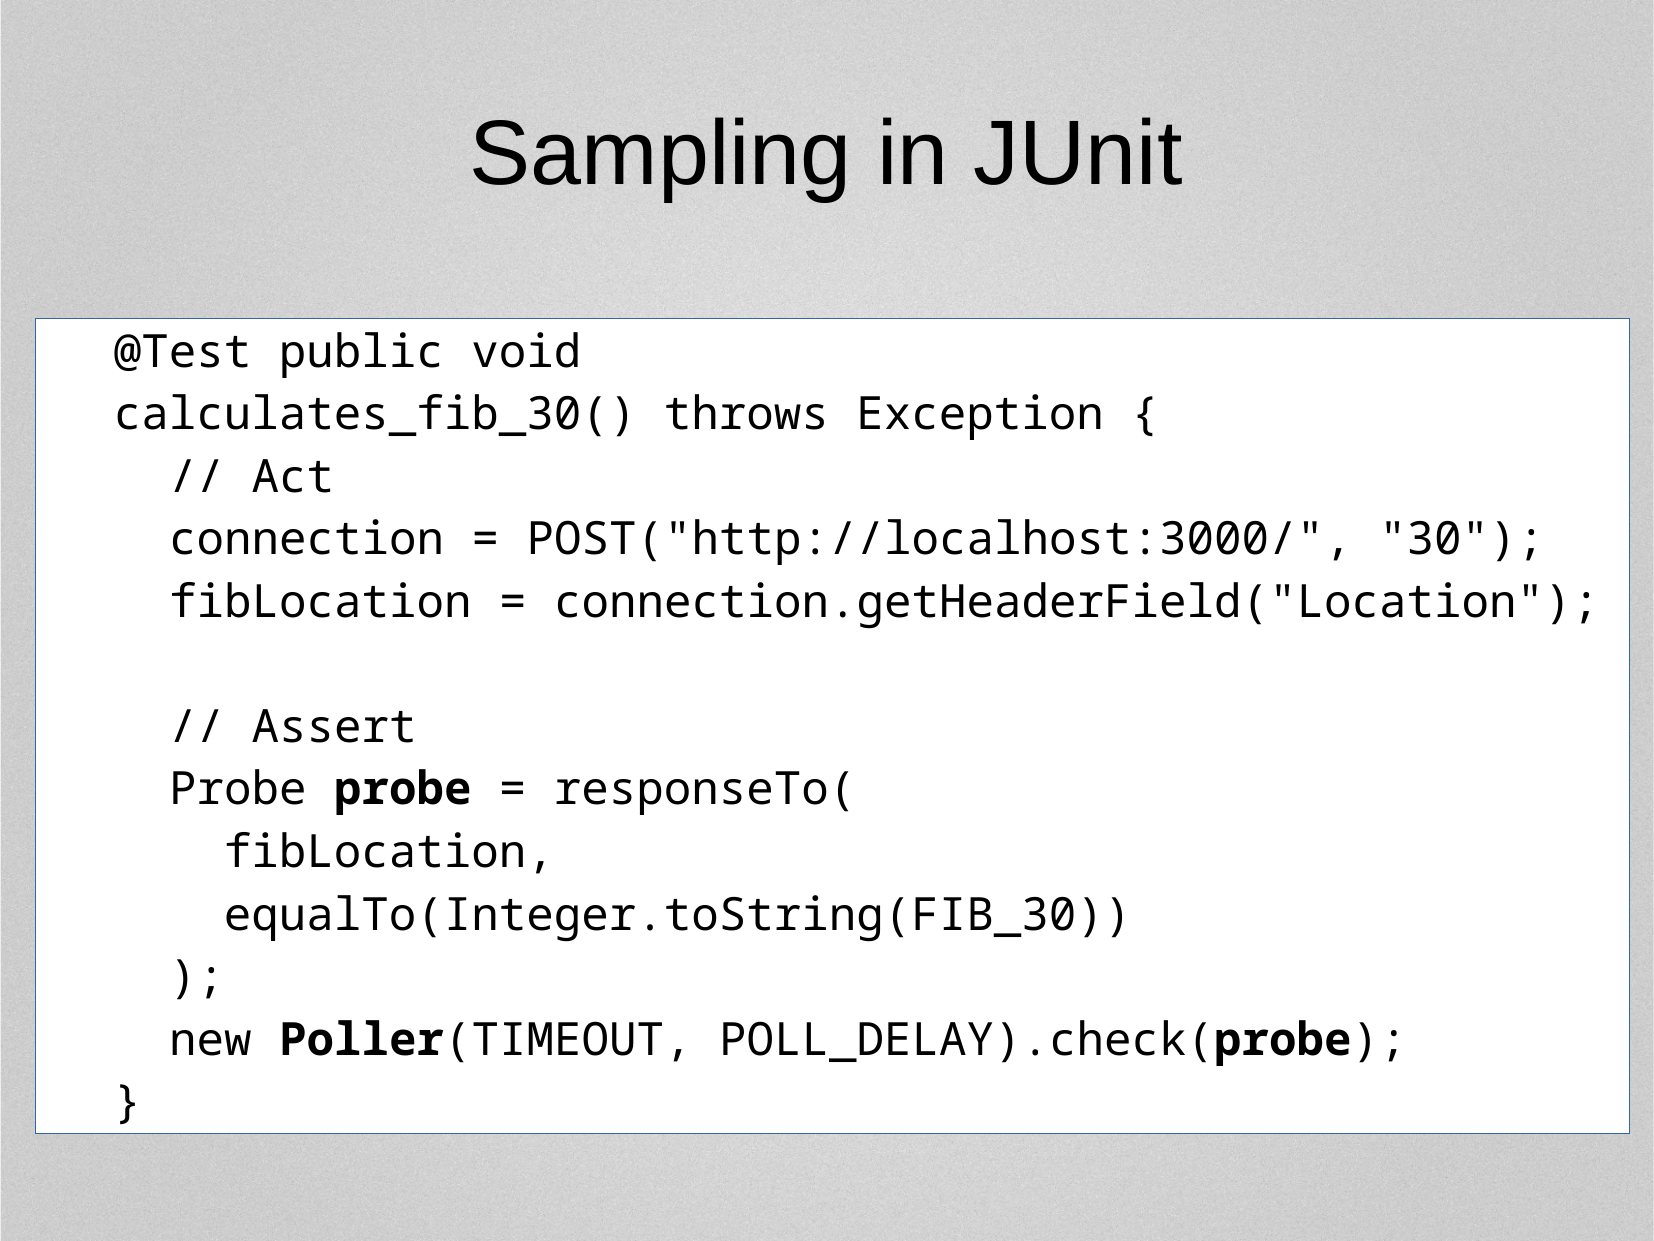

Sampling in JUnit
# @Test public void
 calculates_fib_30() throws Exception {
 // Act
 connection = POST("http://localhost:3000/", "30");
 fibLocation = connection.getHeaderField("Location");
 // Assert
 Probe probe = responseTo(
 fibLocation,
 equalTo(Integer.toString(FIB_30))
 );
 new Poller(TIMEOUT, POLL_DELAY).check(probe);
 }